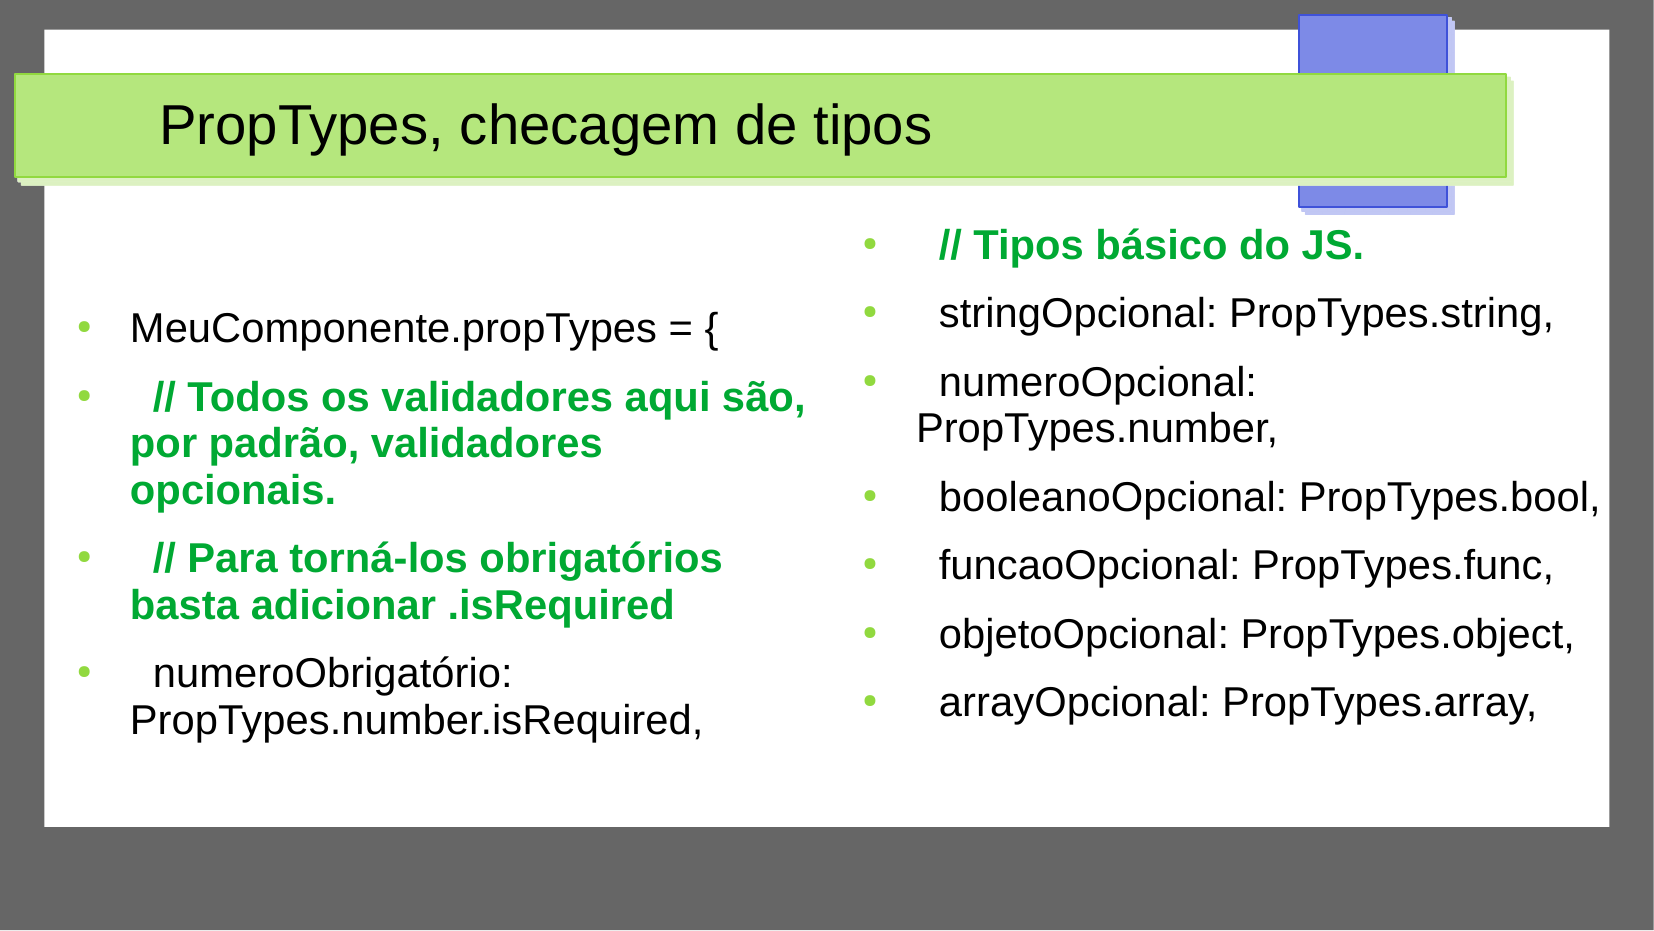

# PropTypes, checagem de tipos
MeuComponente.propTypes = {
 // Todos os validadores aqui são, por padrão, validadores opcionais.
 // Para torná-los obrigatórios basta adicionar .isRequired
 numeroObrigatório: PropTypes.number.isRequired,
 // Tipos básico do JS.
 stringOpcional: PropTypes.string,
 numeroOpcional: PropTypes.number,
 booleanoOpcional: PropTypes.bool,
 funcaoOpcional: PropTypes.func,
 objetoOpcional: PropTypes.object,
 arrayOpcional: PropTypes.array,